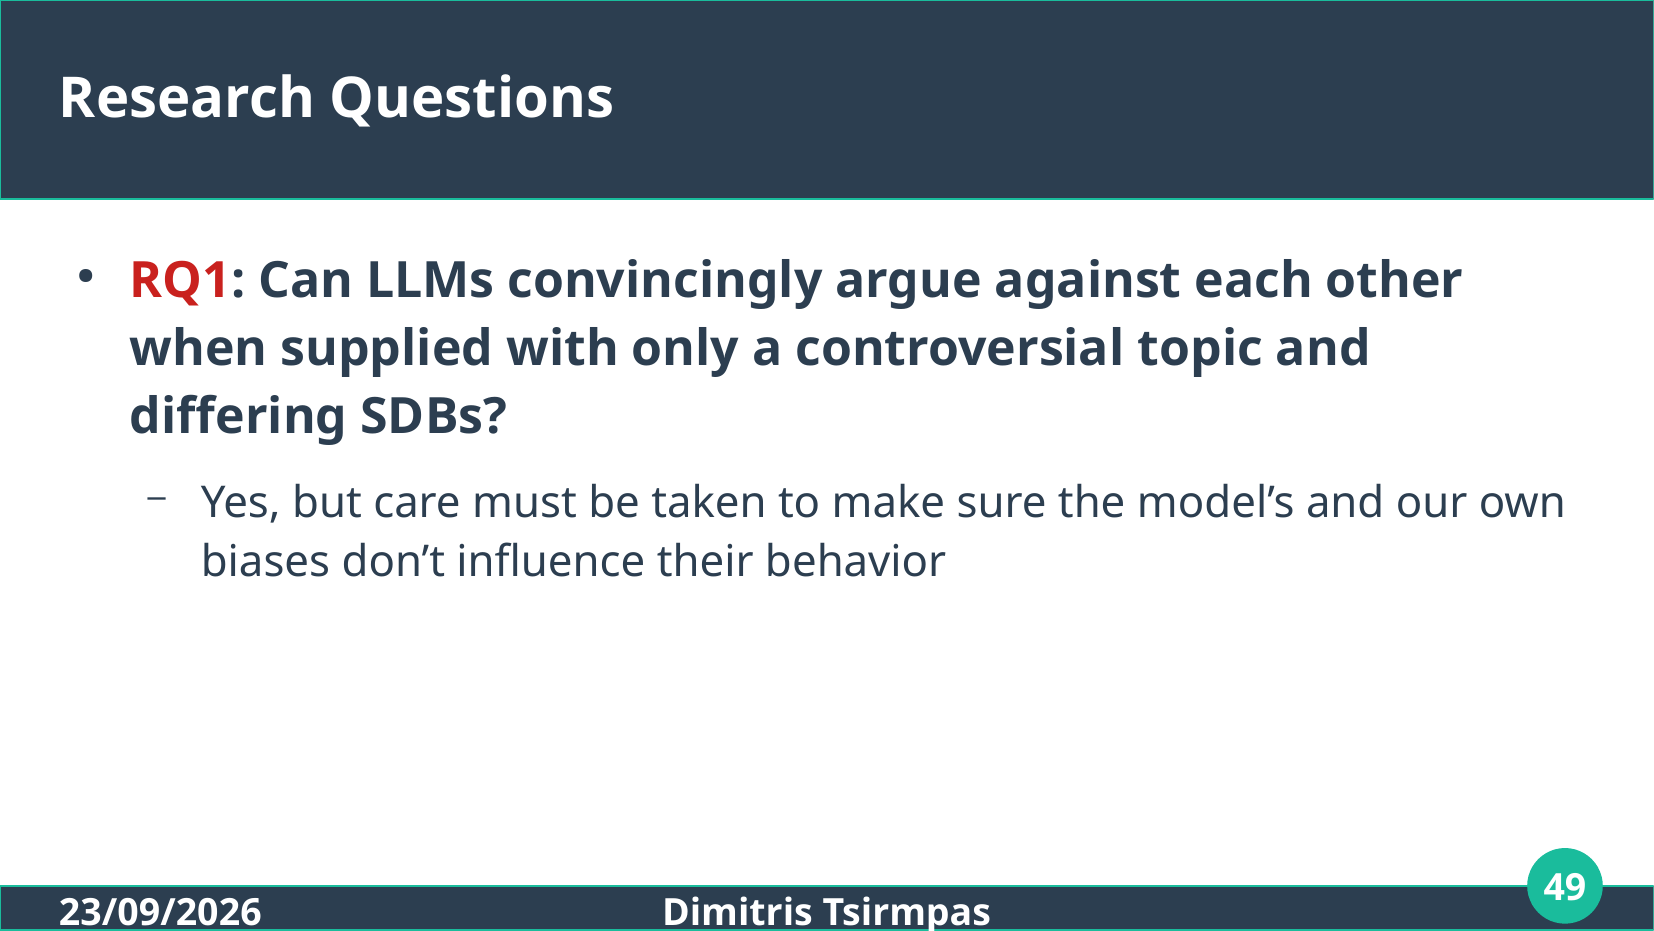

# Research Questions
RQ1: Can LLMs convincingly argue against each other when supplied with only a controversial topic and differing SDBs?
Yes, but care must be taken to make sure the model’s and our own biases don’t influence their behavior
49
Dimitris Tsirmpas